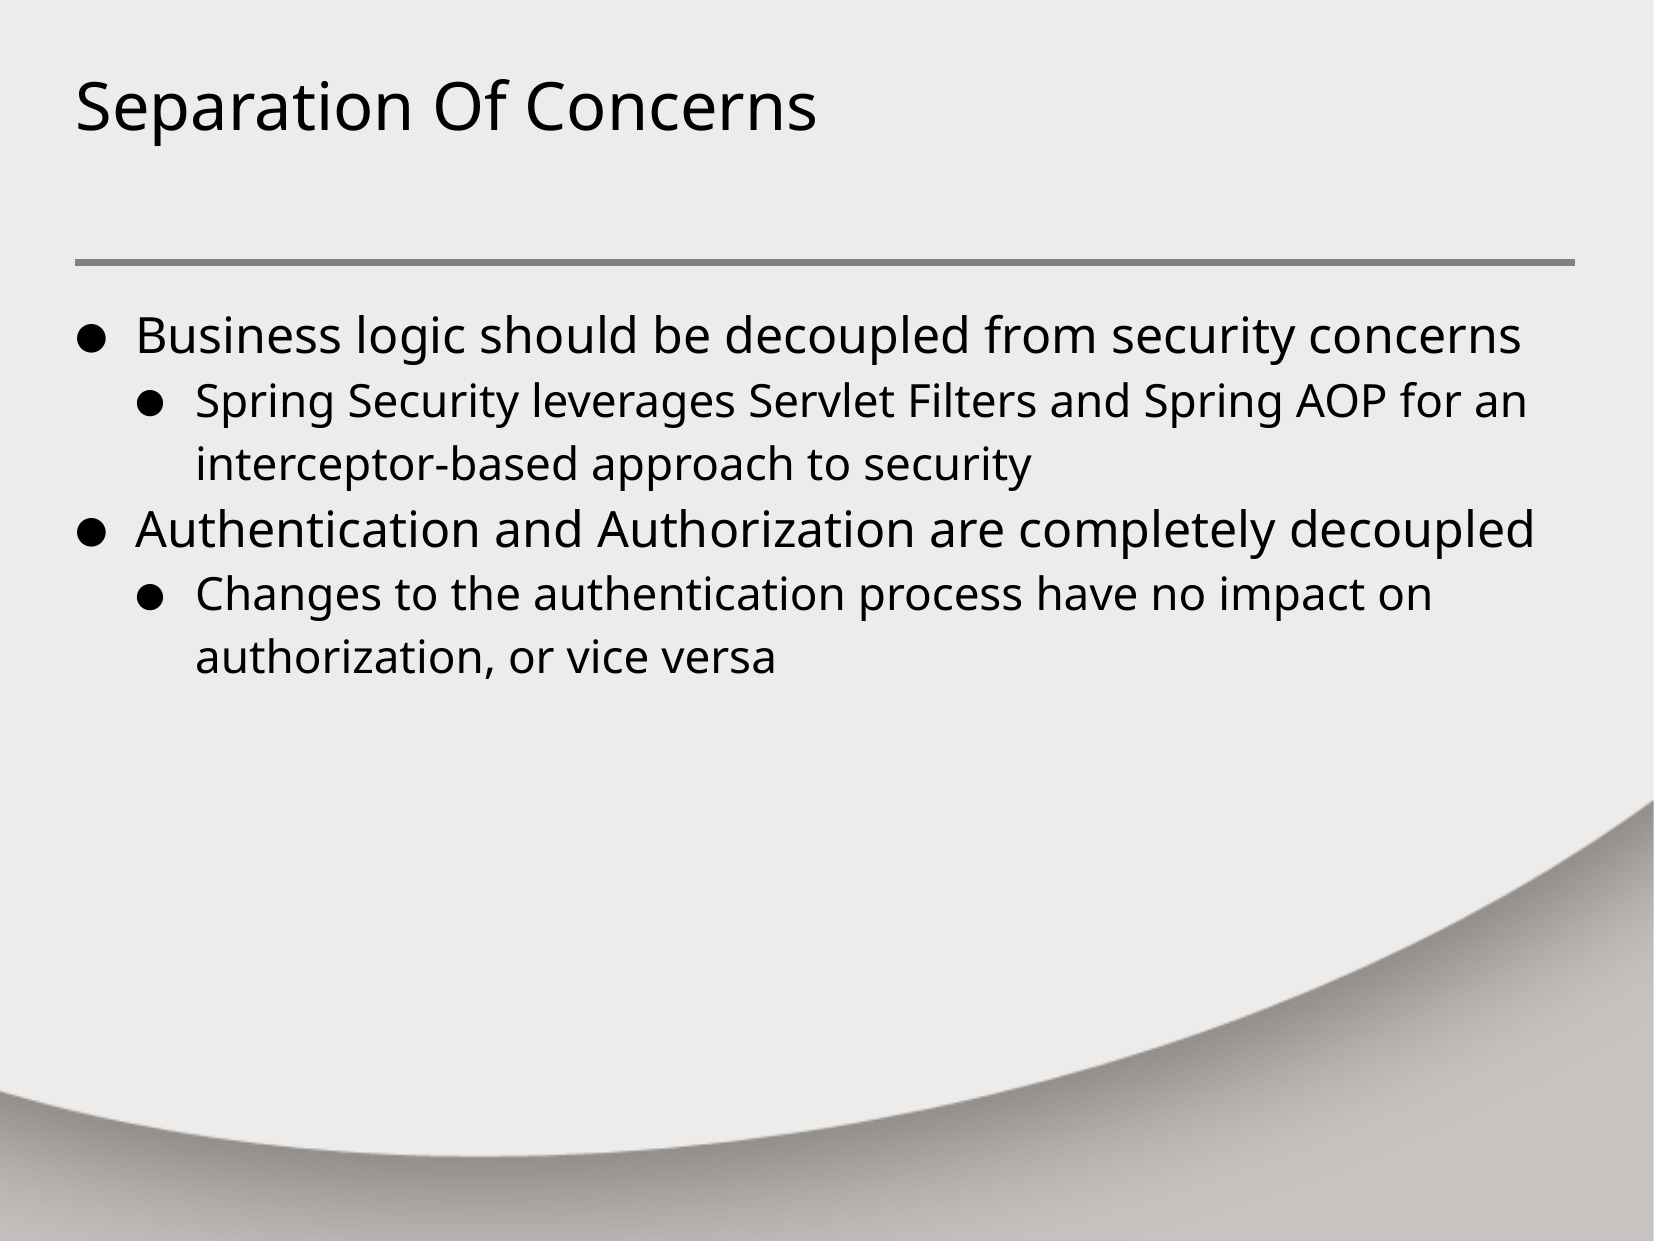

# Separation Of Concerns
Business logic should be decoupled from security concerns
Spring Security leverages Servlet Filters and Spring AOP for an interceptor-based approach to security
Authentication and Authorization are completely decoupled
Changes to the authentication process have no impact on authorization, or vice versa